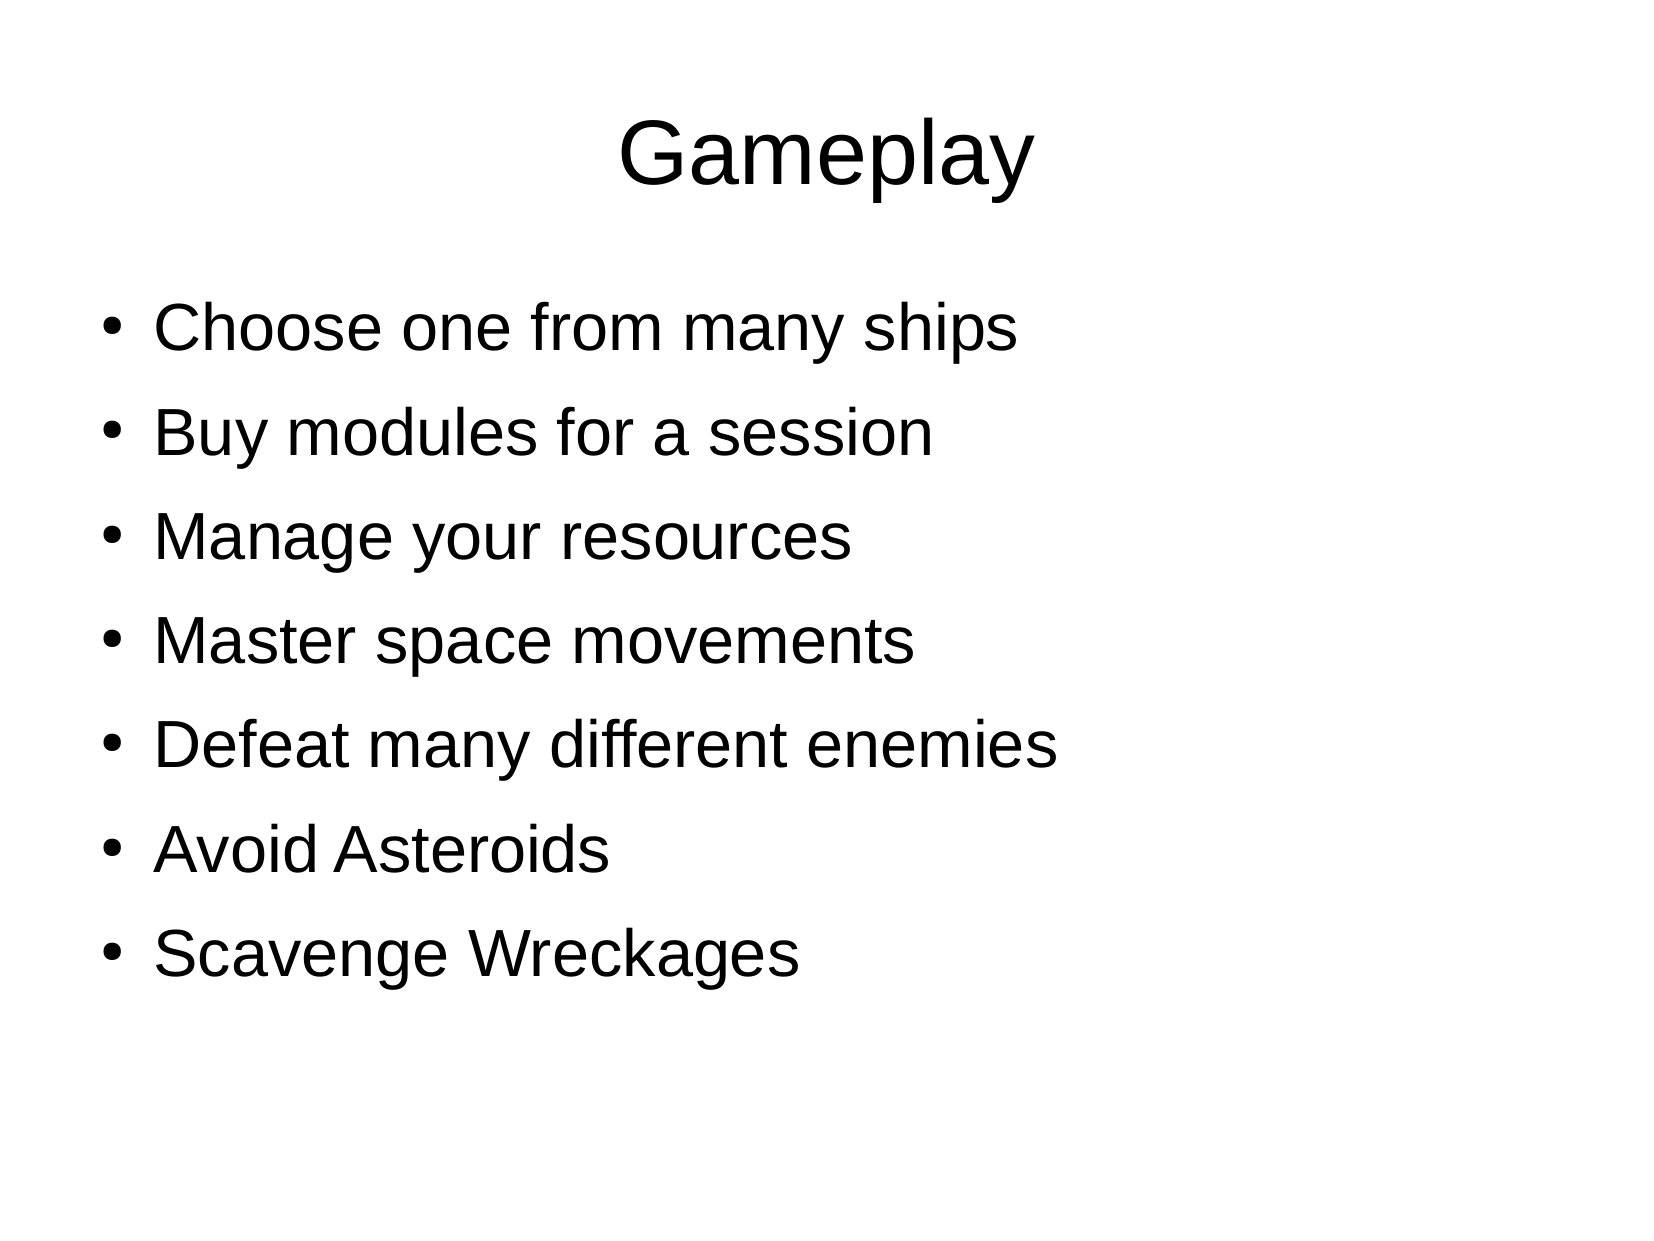

# Gameplay
Choose one from many ships
Buy modules for a session
Manage your resources
Master space movements
Defeat many different enemies
Avoid Asteroids
Scavenge Wreckages